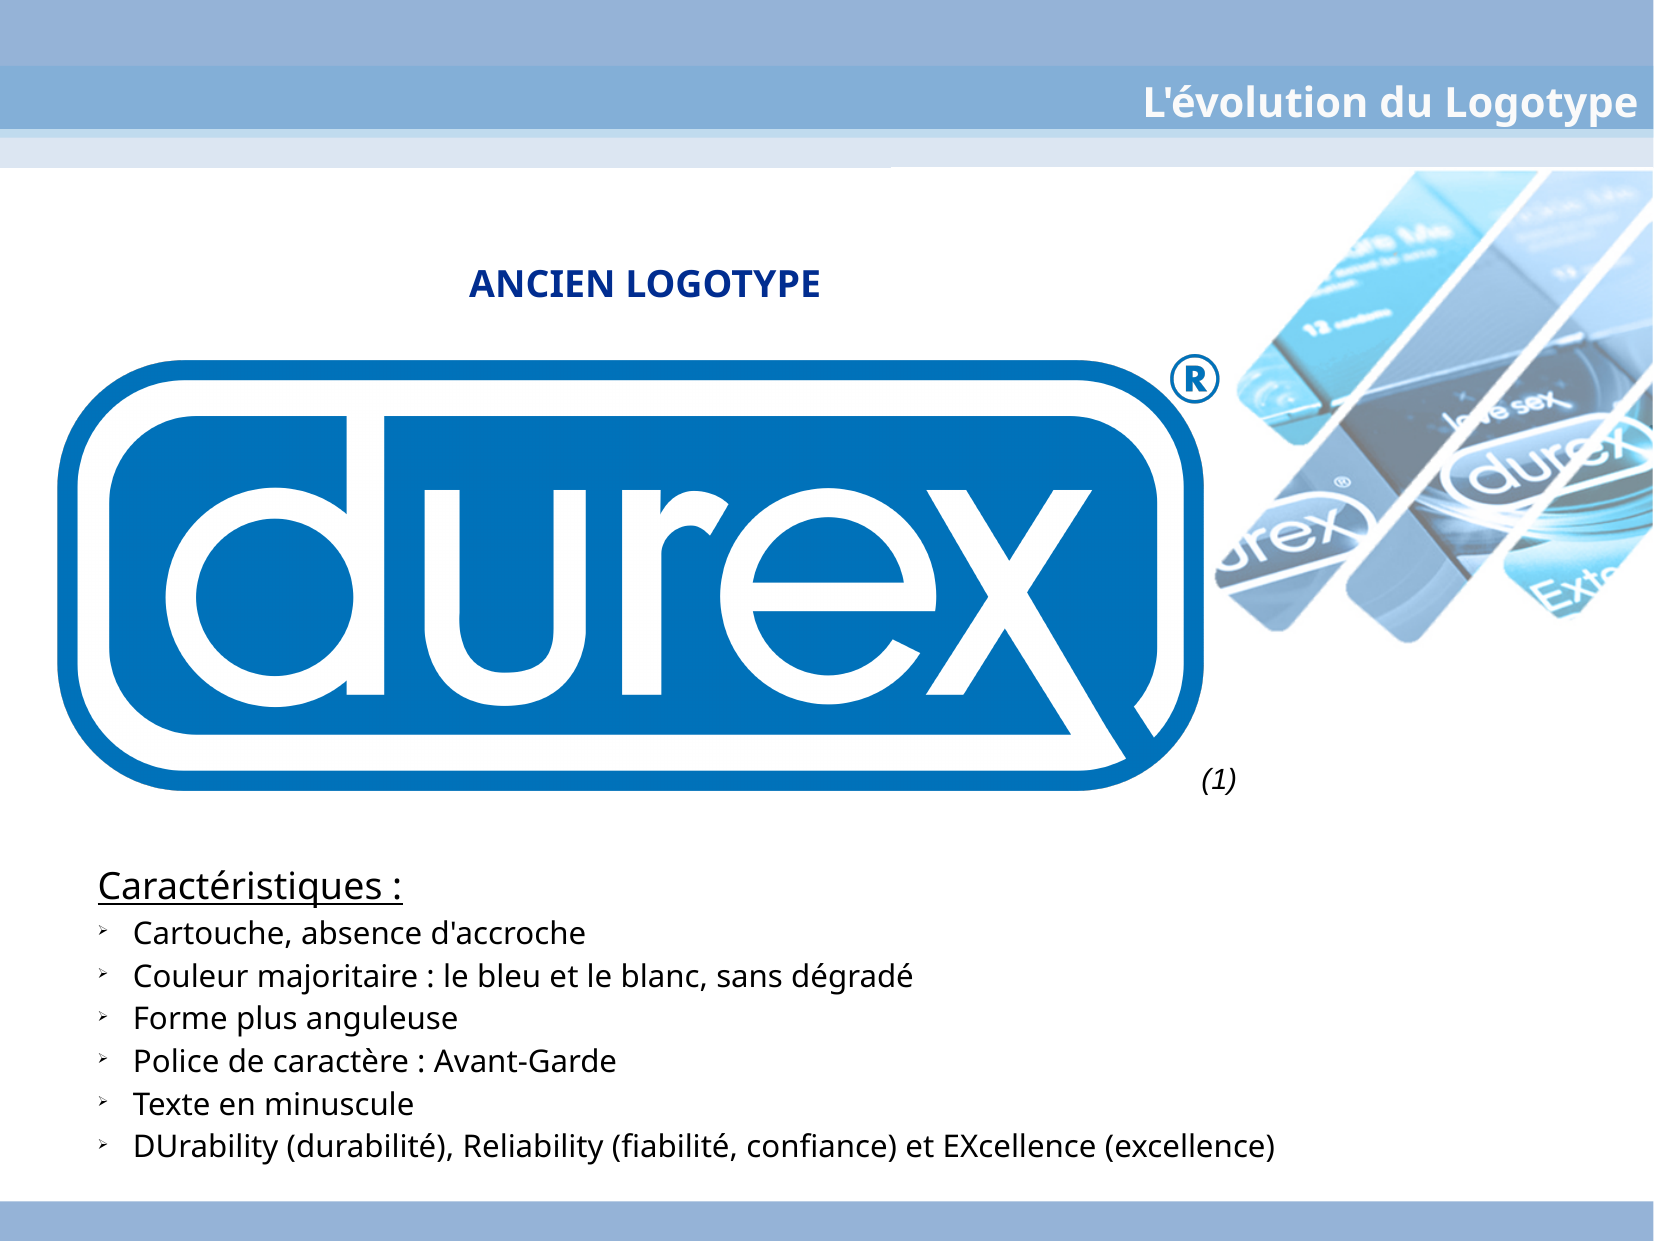

L'évolution du Logotype
ANCIEN LOGOTYPE
(1)
Caractéristiques :
Cartouche, absence d'accroche
Couleur majoritaire : le bleu et le blanc, sans dégradé
Forme plus anguleuse
Police de caractère : Avant-Garde
Texte en minuscule
DUrability (durabilité), Reliability (fiabilité, confiance) et EXcellence (excellence)